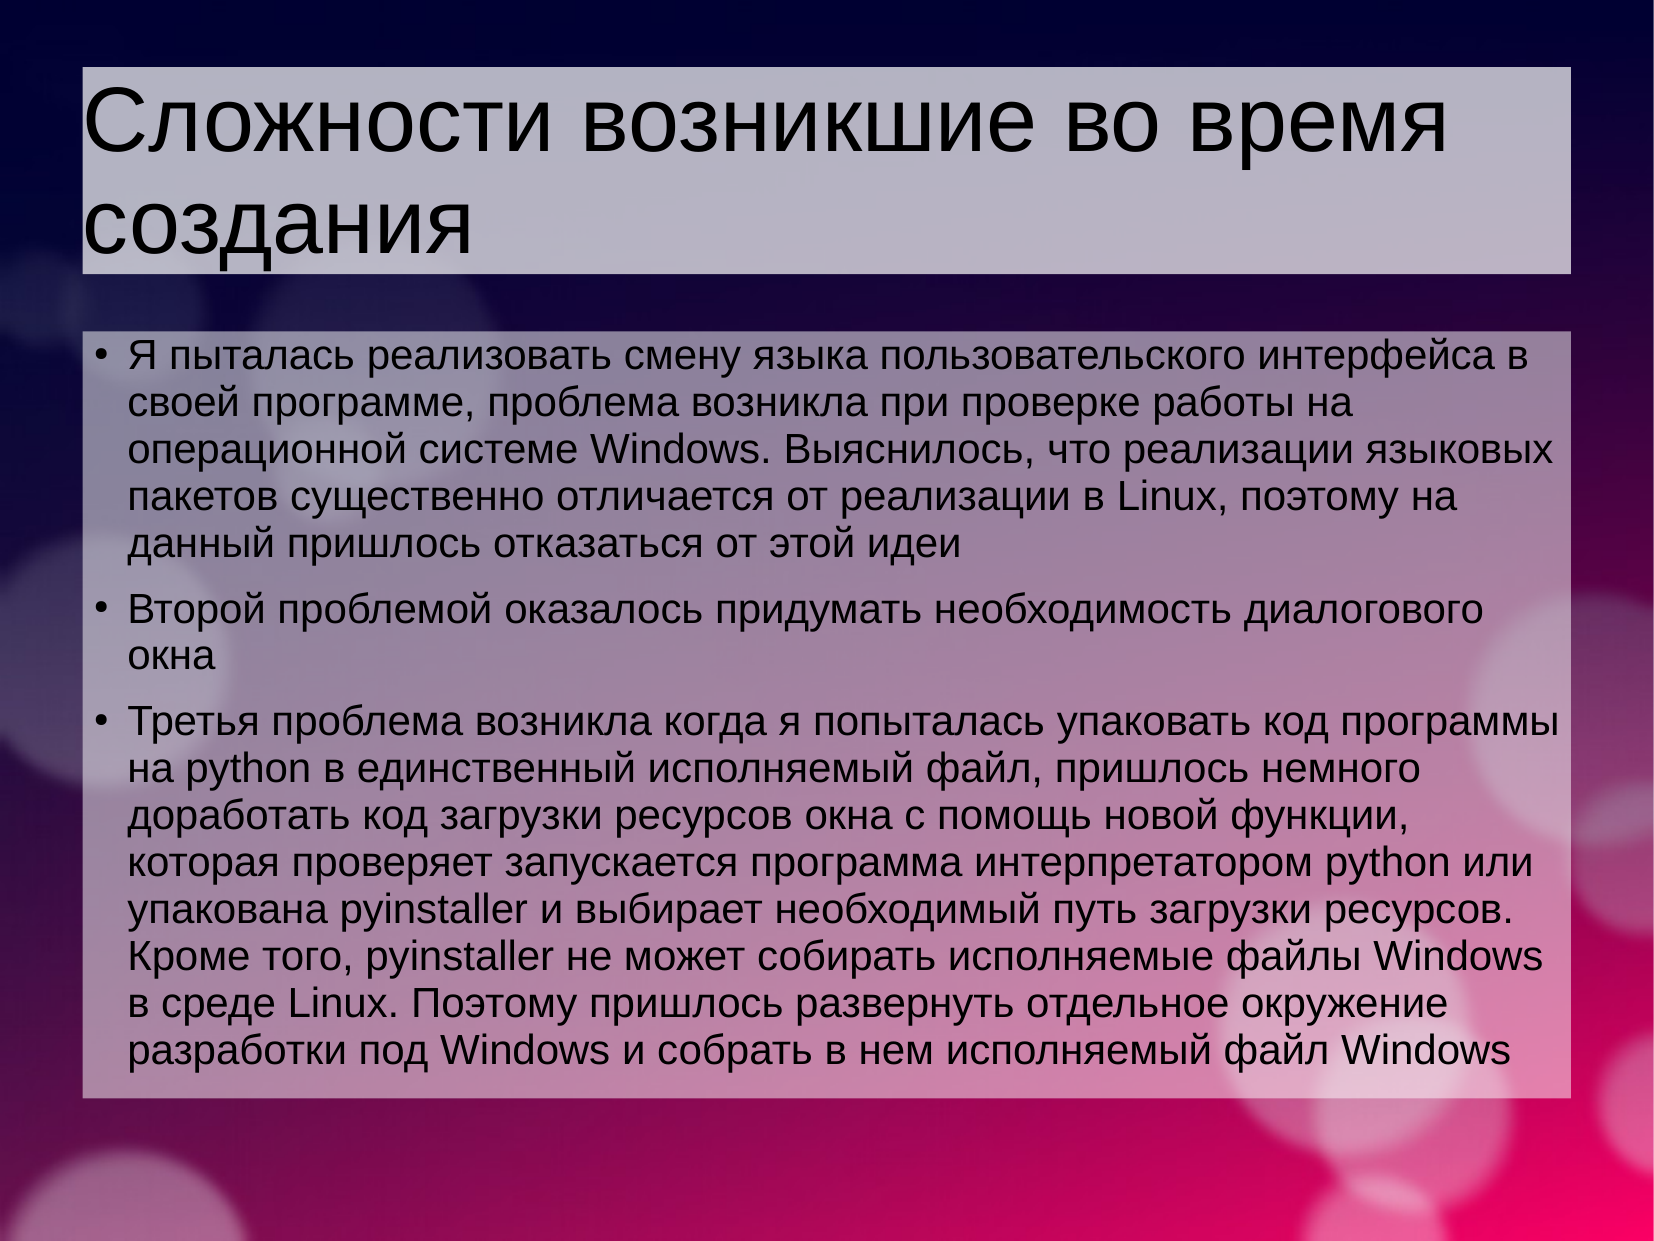

# Сложности возникшие во время создания
Я пыталась реализовать смену языка пользовательского интерфейса в своей программе, проблема возникла при проверке работы на операционной системе Windows. Выяснилось, что реализации языковых пакетов существенно отличается от реализации в Linux, поэтому на данный пришлось отказаться от этой идеи
Второй проблемой оказалось придумать необходимость диалогового окна
Третья проблема возникла когда я попыталась упаковать код программы на python в единственный исполняемый файл, пришлось немного доработать код загрузки ресурсов окна с помощь новой функции, которая проверяет запускается программа интерпретатором python или упакована pyinstaller и выбирает необходимый путь загрузки ресурсов. Кроме того, pyinstaller не может собирать исполняемые файлы Windows в среде Linux. Поэтому пришлось развернуть отдельное окружение разработки под Windows и собрать в нем исполняемый файл Windows